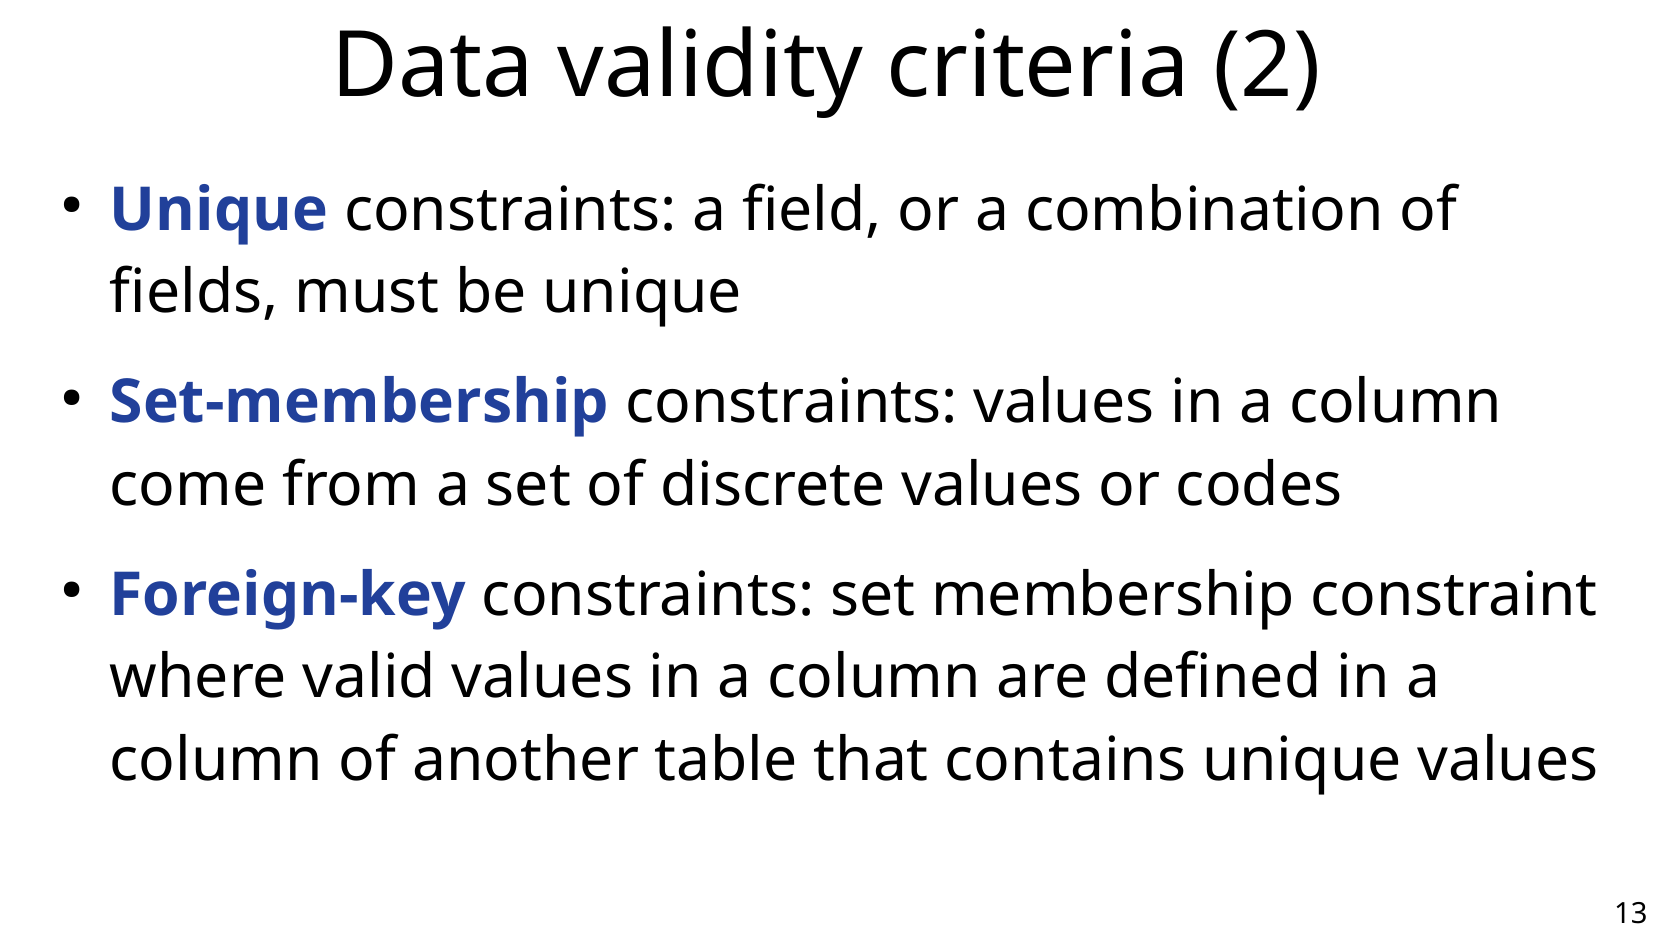

# Data validity criteria (2)
Unique constraints: a field, or a combination of fields, must be unique
Set-membership constraints: values in a column come from a set of discrete values or codes
Foreign-key constraints: set membership constraint where valid values in a column are defined in a column of another table that contains unique values
13